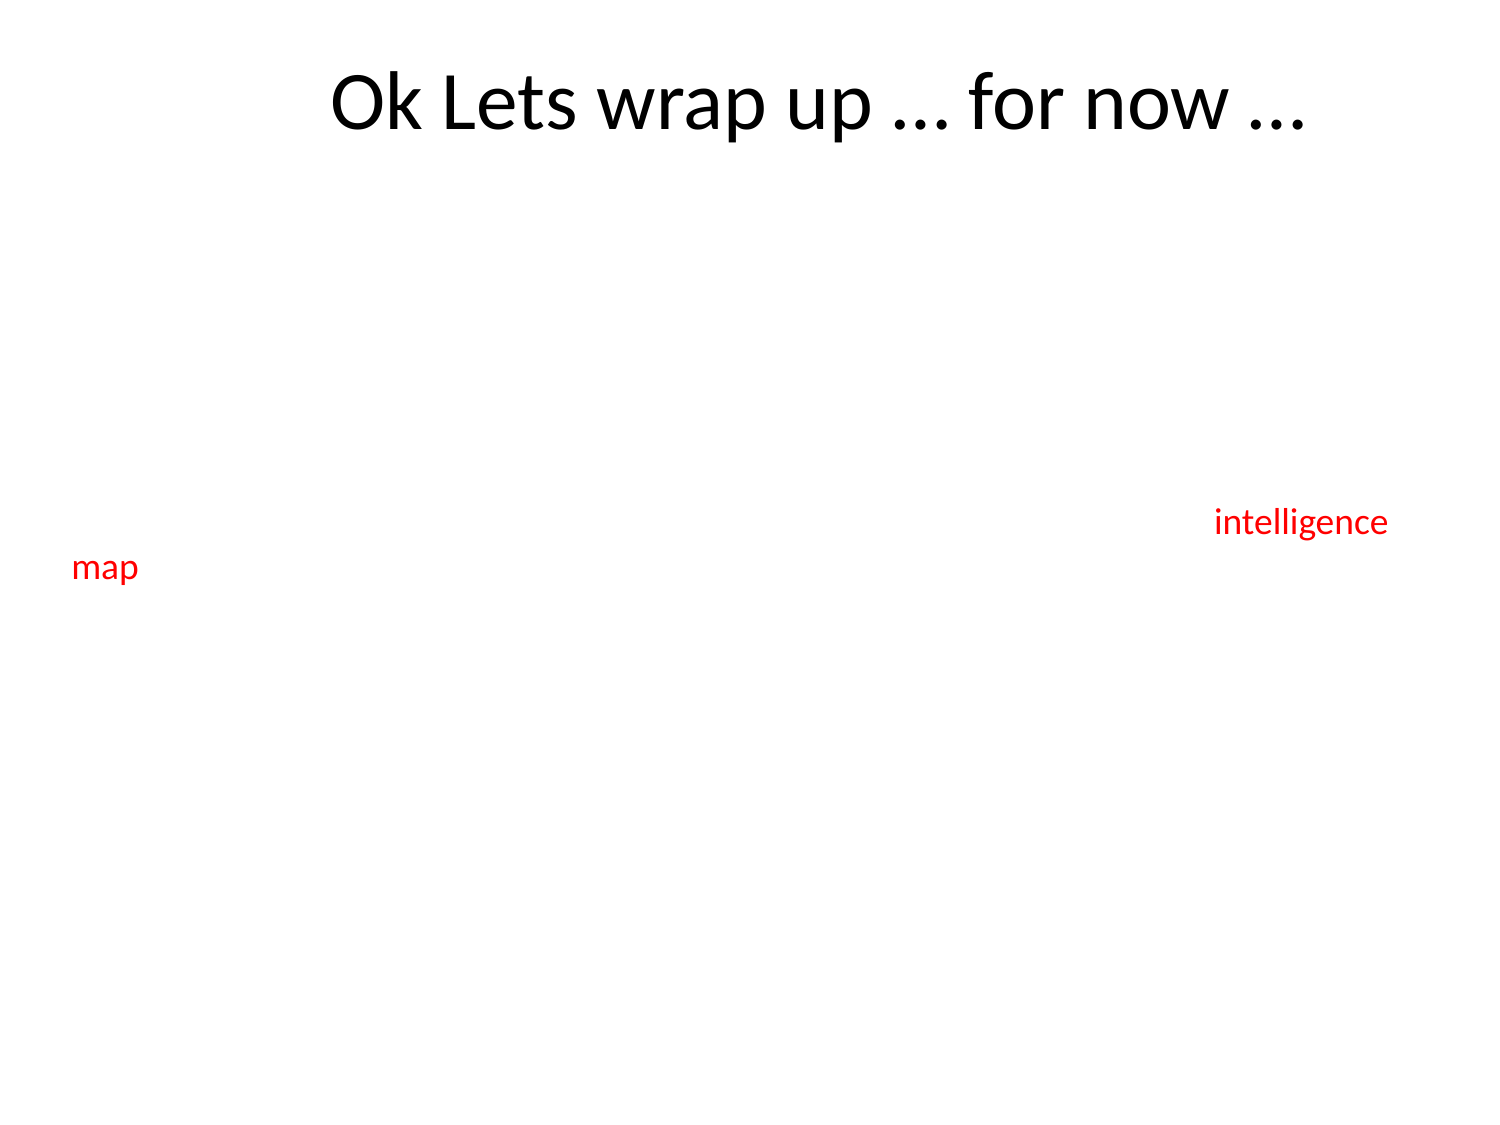

# Ok Lets wrap up … for now …
Getting the big picture on the battlefield: Vector, polymorphism, and java.Math
The DuckSeekerBot:
	Scans for a duck target
	Zooms in and roasts the target
	Repeats until the entire flock is gone
An alternative approach to the same problem is this:
	Scan for all the ducks that can be seen in the battlefield and build an "intelligence map"
	Zoom in on the flock one at a time to eliminate them
	Update the "map" constantly from scan information
This second approach achieves the same result as the first, but uses more intelligence. Most advanced robots use this sort of "big picture" information in formulating an instantaneous strategic decision. Learning how to maintain such a map will allow us to create robots with more sophisticated intelligence.
Get the idea ? Robocode really does expand your Java knowledge 